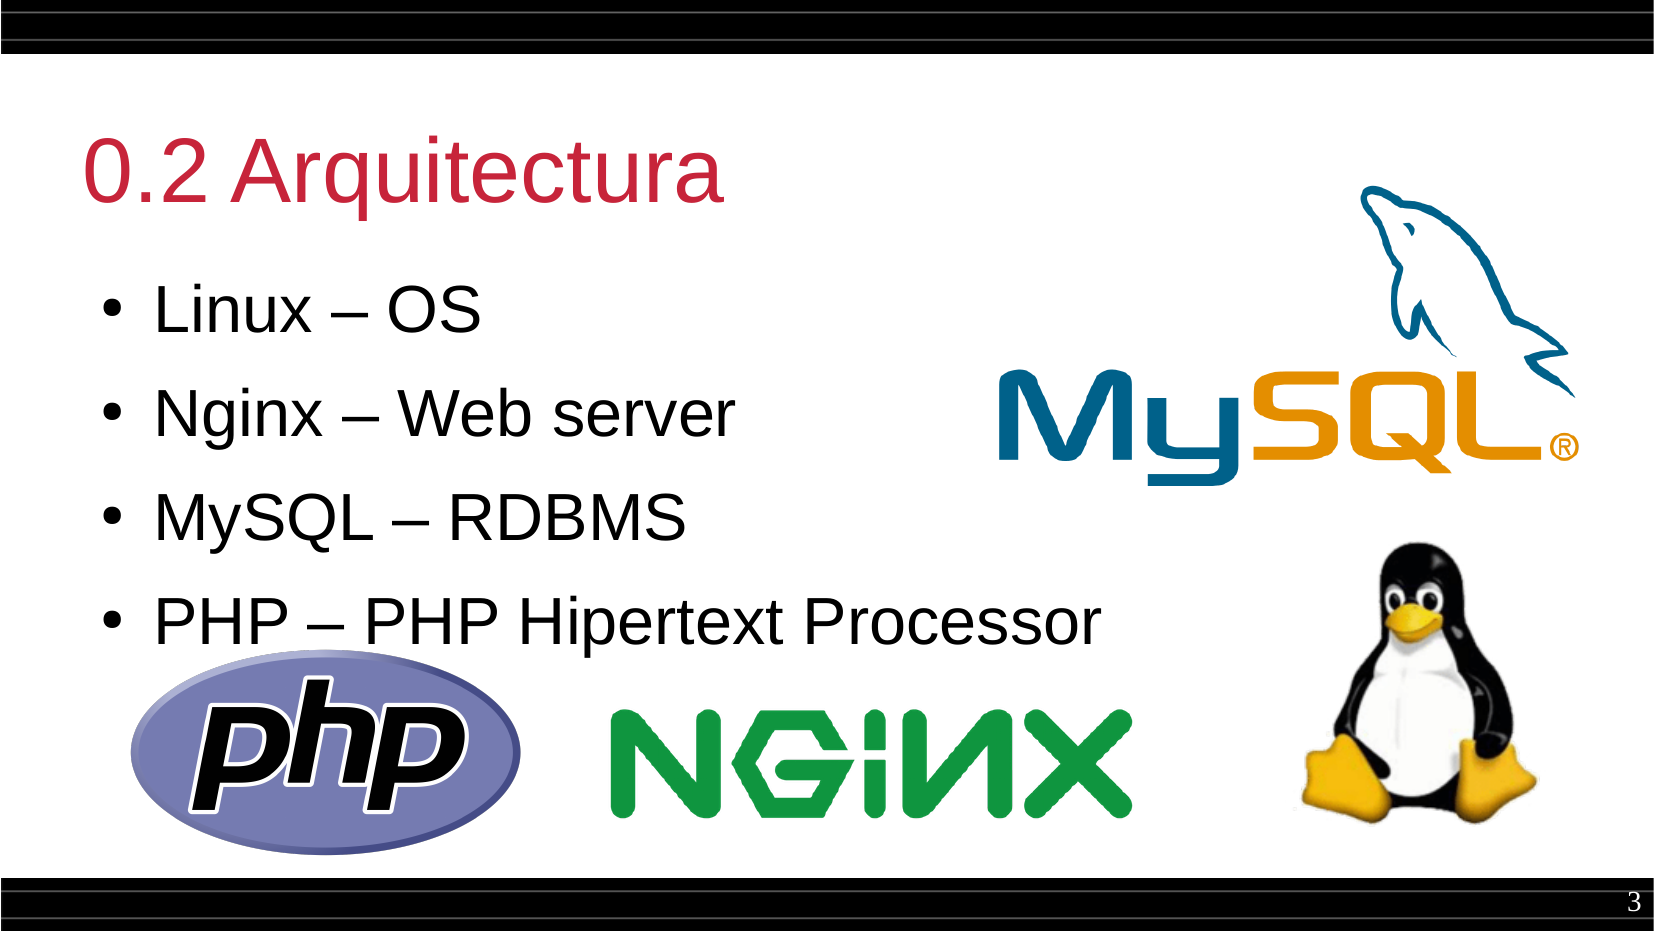

# 0.2 Arquitectura
Linux – OS
Nginx – Web server
MySQL – RDBMS
PHP – PHP Hipertext Processor